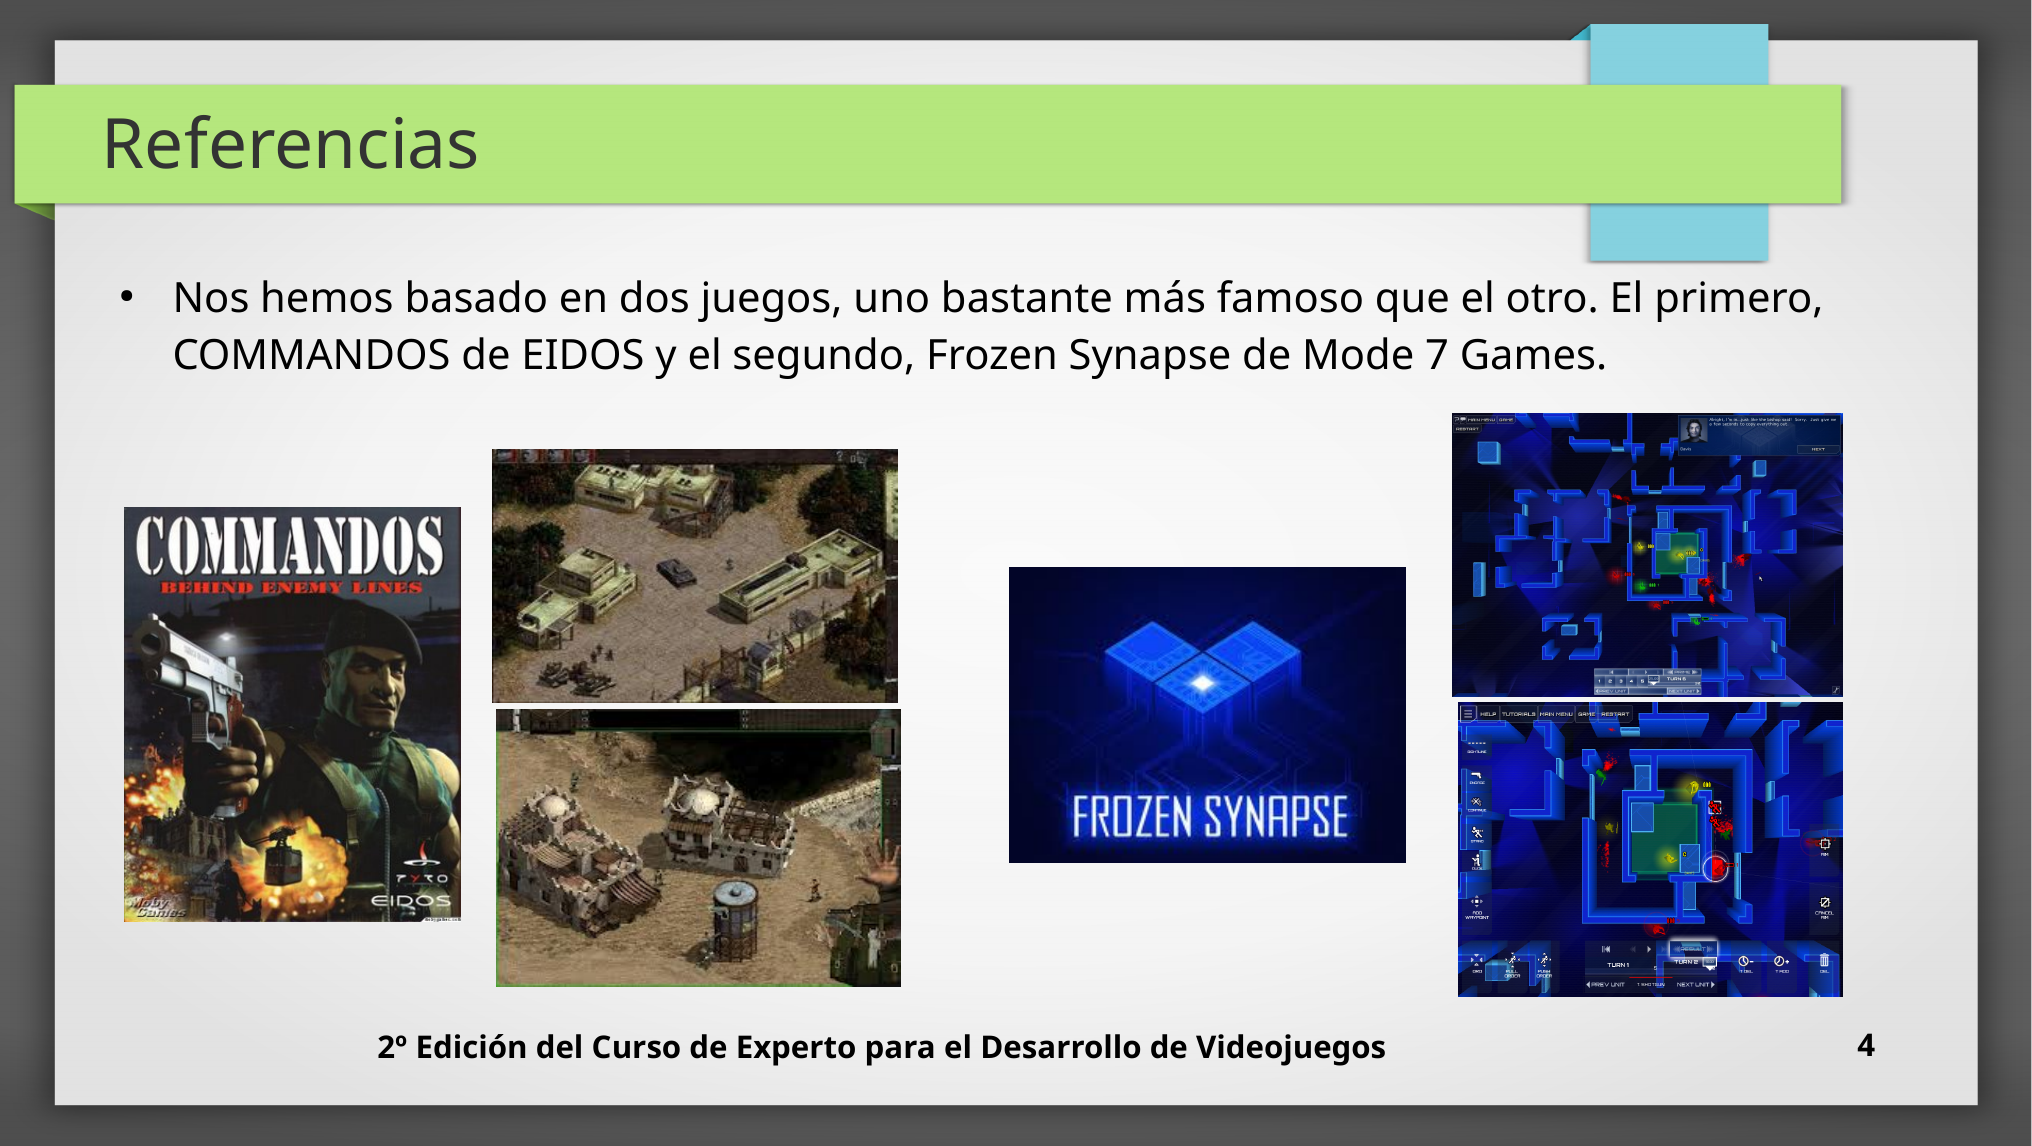

Referencias
# Nos hemos basado en dos juegos, uno bastante más famoso que el otro. El primero, COMMANDOS de EIDOS y el segundo, Frozen Synapse de Mode 7 Games.
2º Edición del Curso de Experto para el Desarrollo de Videojuegos